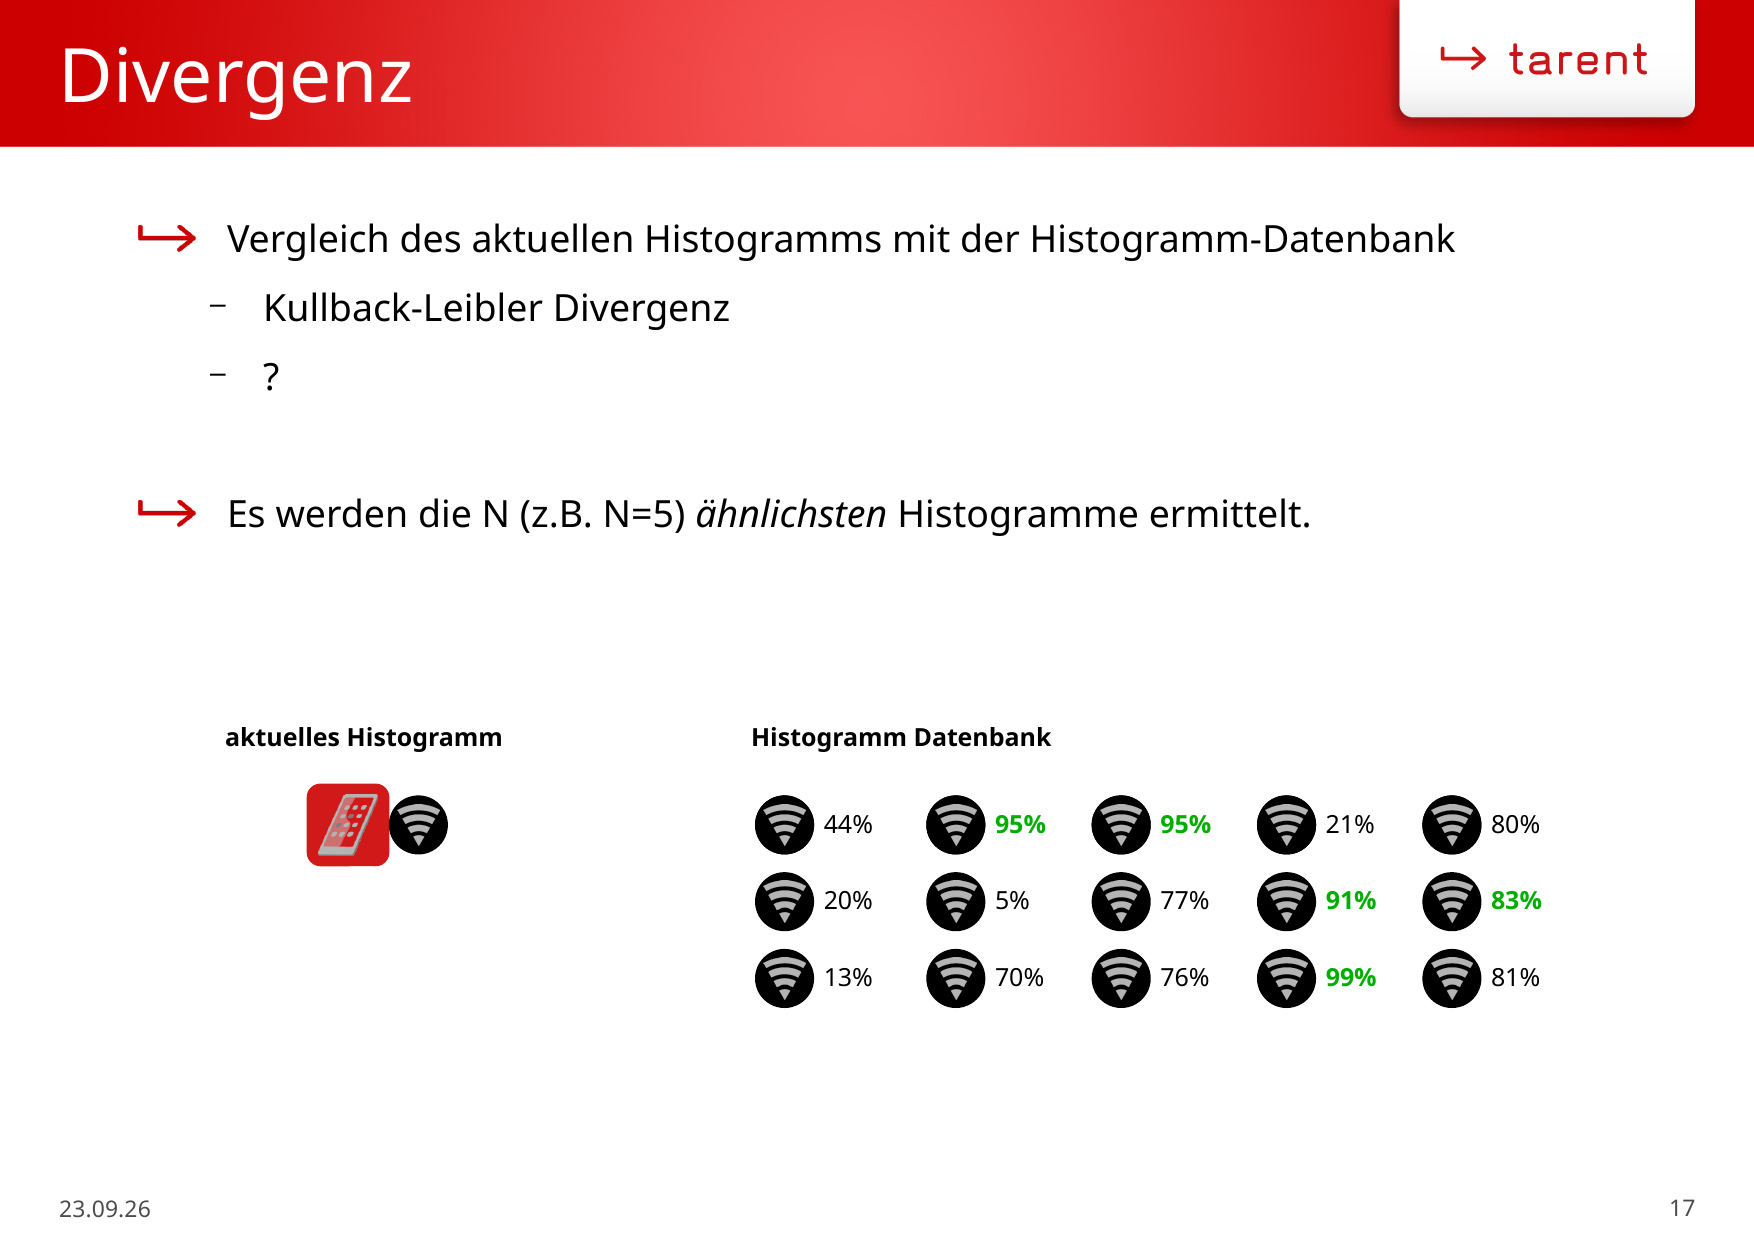

# Divergenz
Vergleich des aktuellen Histogramms mit der Histogramm-Datenbank
Kullback-Leibler Divergenz
?
Es werden die N (z.B. N=5) ähnlichsten Histogramme ermittelt.
aktuelles Histogramm
Histogramm Datenbank
44%
95%
95%
21%
80%
20%
5%
77%
91%
83%
13%
70%
76%
99%
81%